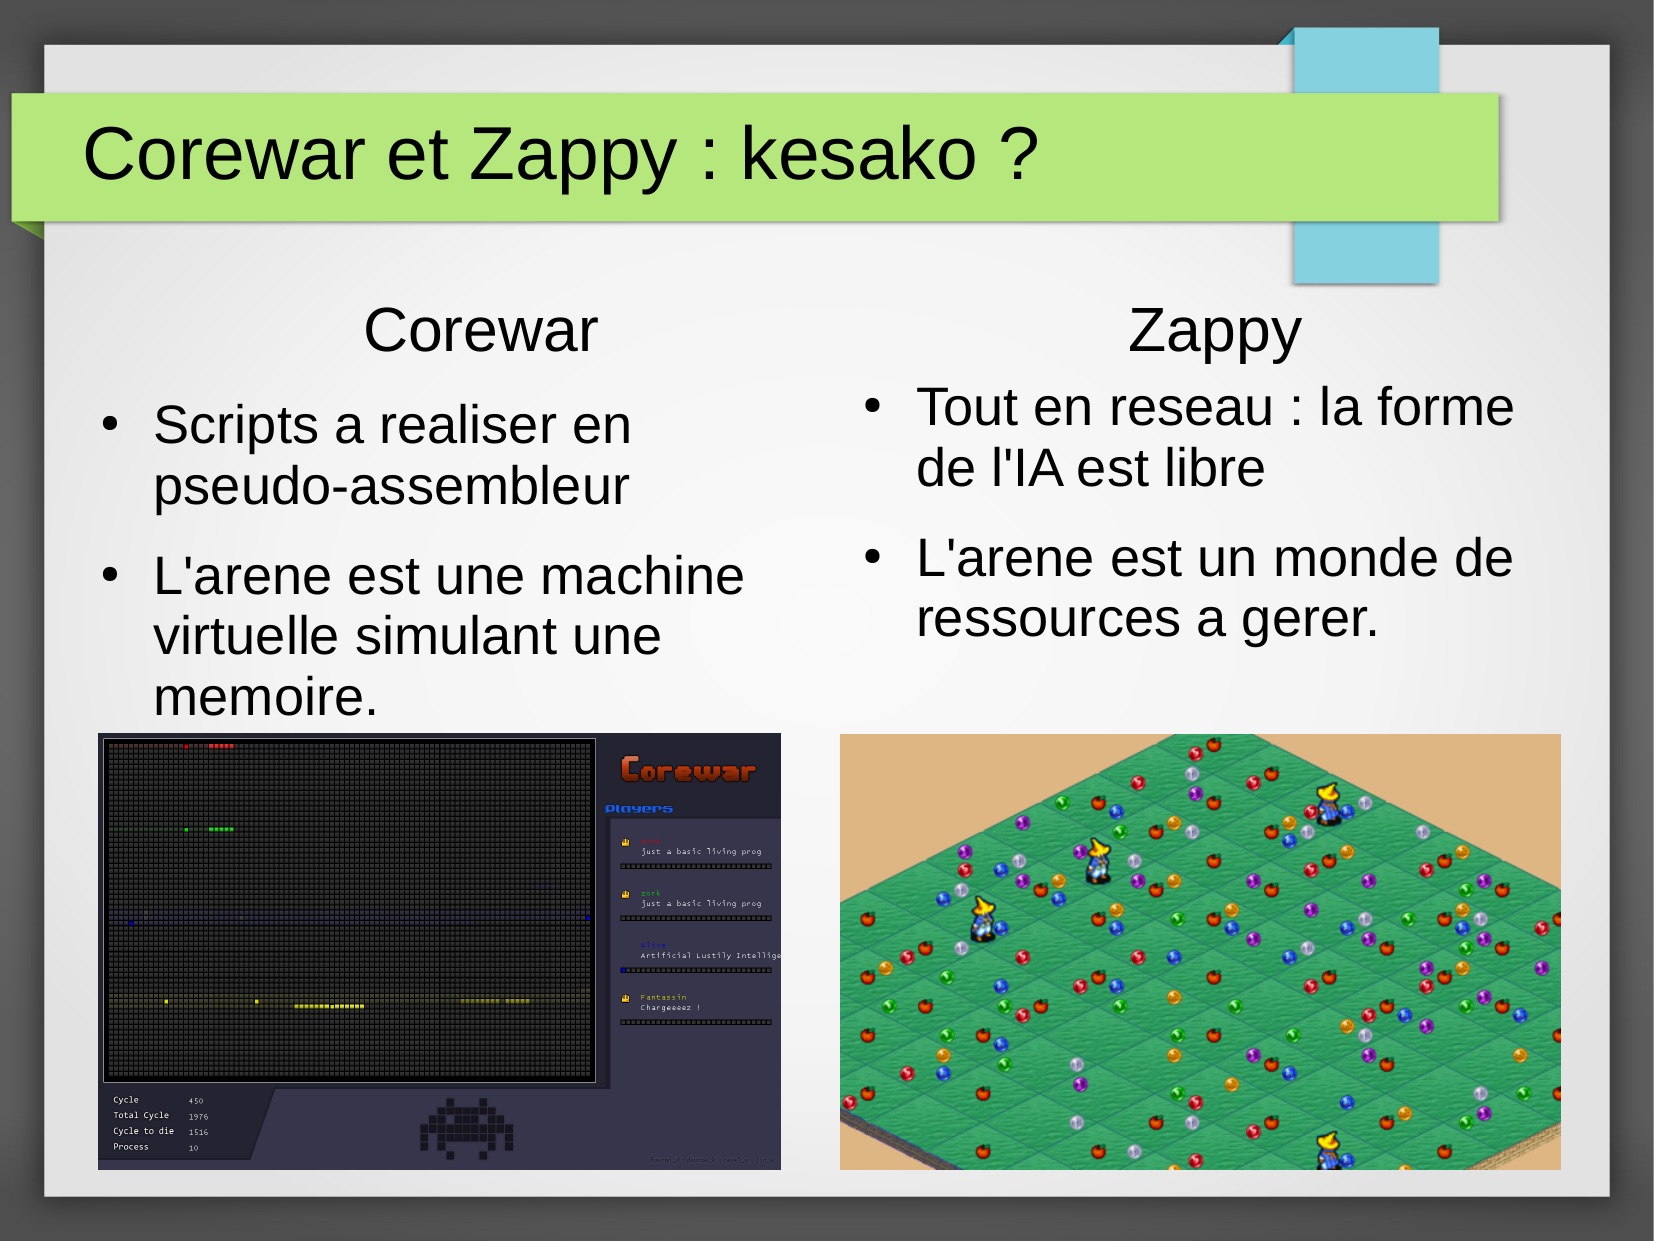

# Corewar et Zappy : kesako ?
Corewar
Scripts a realiser en pseudo-assembleur
L'arene est une machine virtuelle simulant une memoire.
Zappy
Tout en reseau : la forme de l'IA est libre
L'arene est un monde de ressources a gerer.